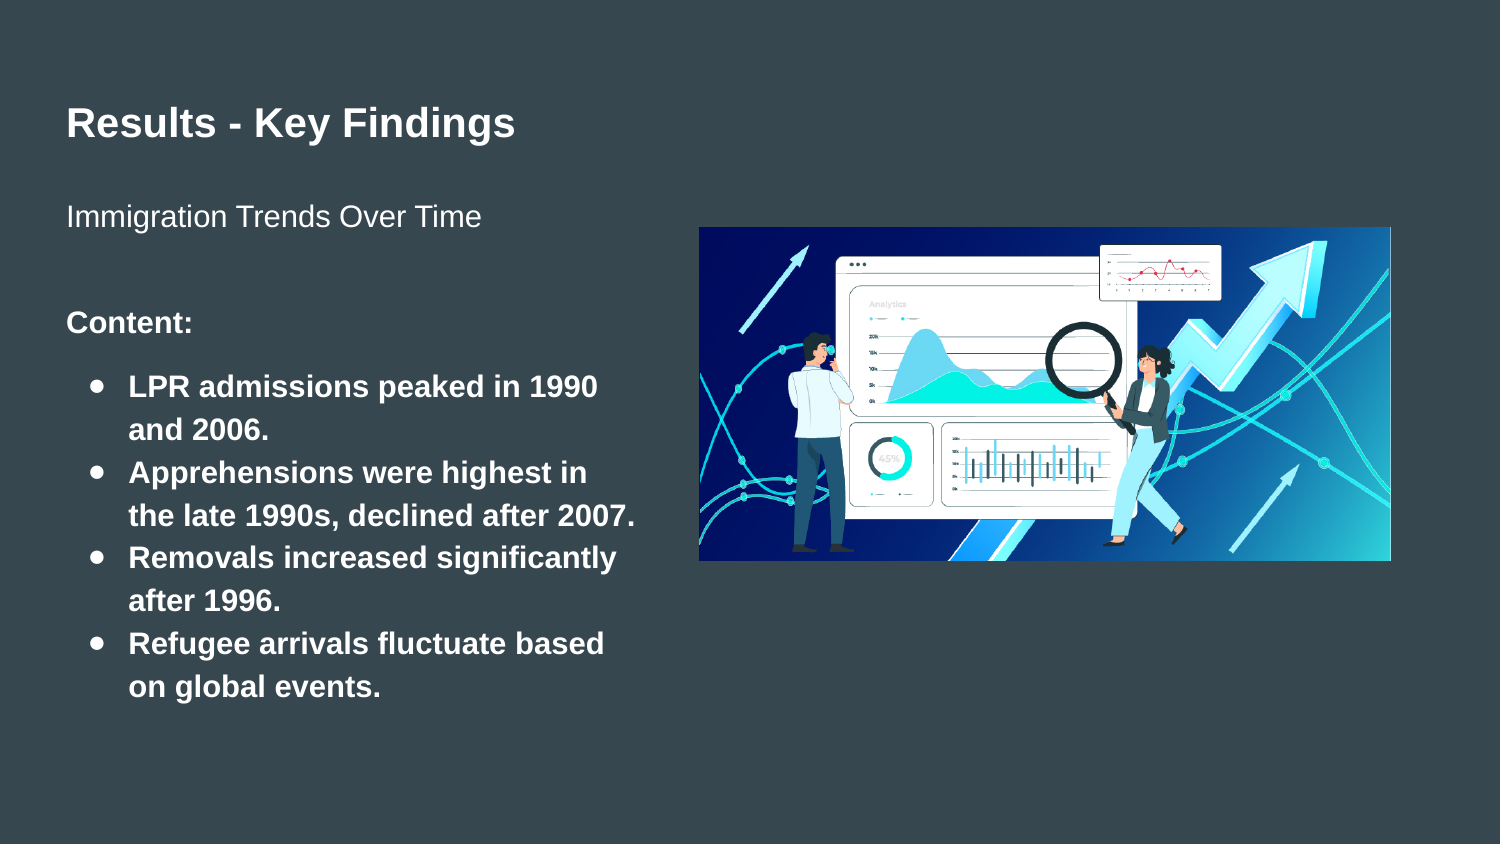

# Results - Key Findings
Immigration Trends Over Time
Content:
LPR admissions peaked in 1990 and 2006.
Apprehensions were highest in the late 1990s, declined after 2007.
Removals increased significantly after 1996.
Refugee arrivals fluctuate based on global events.